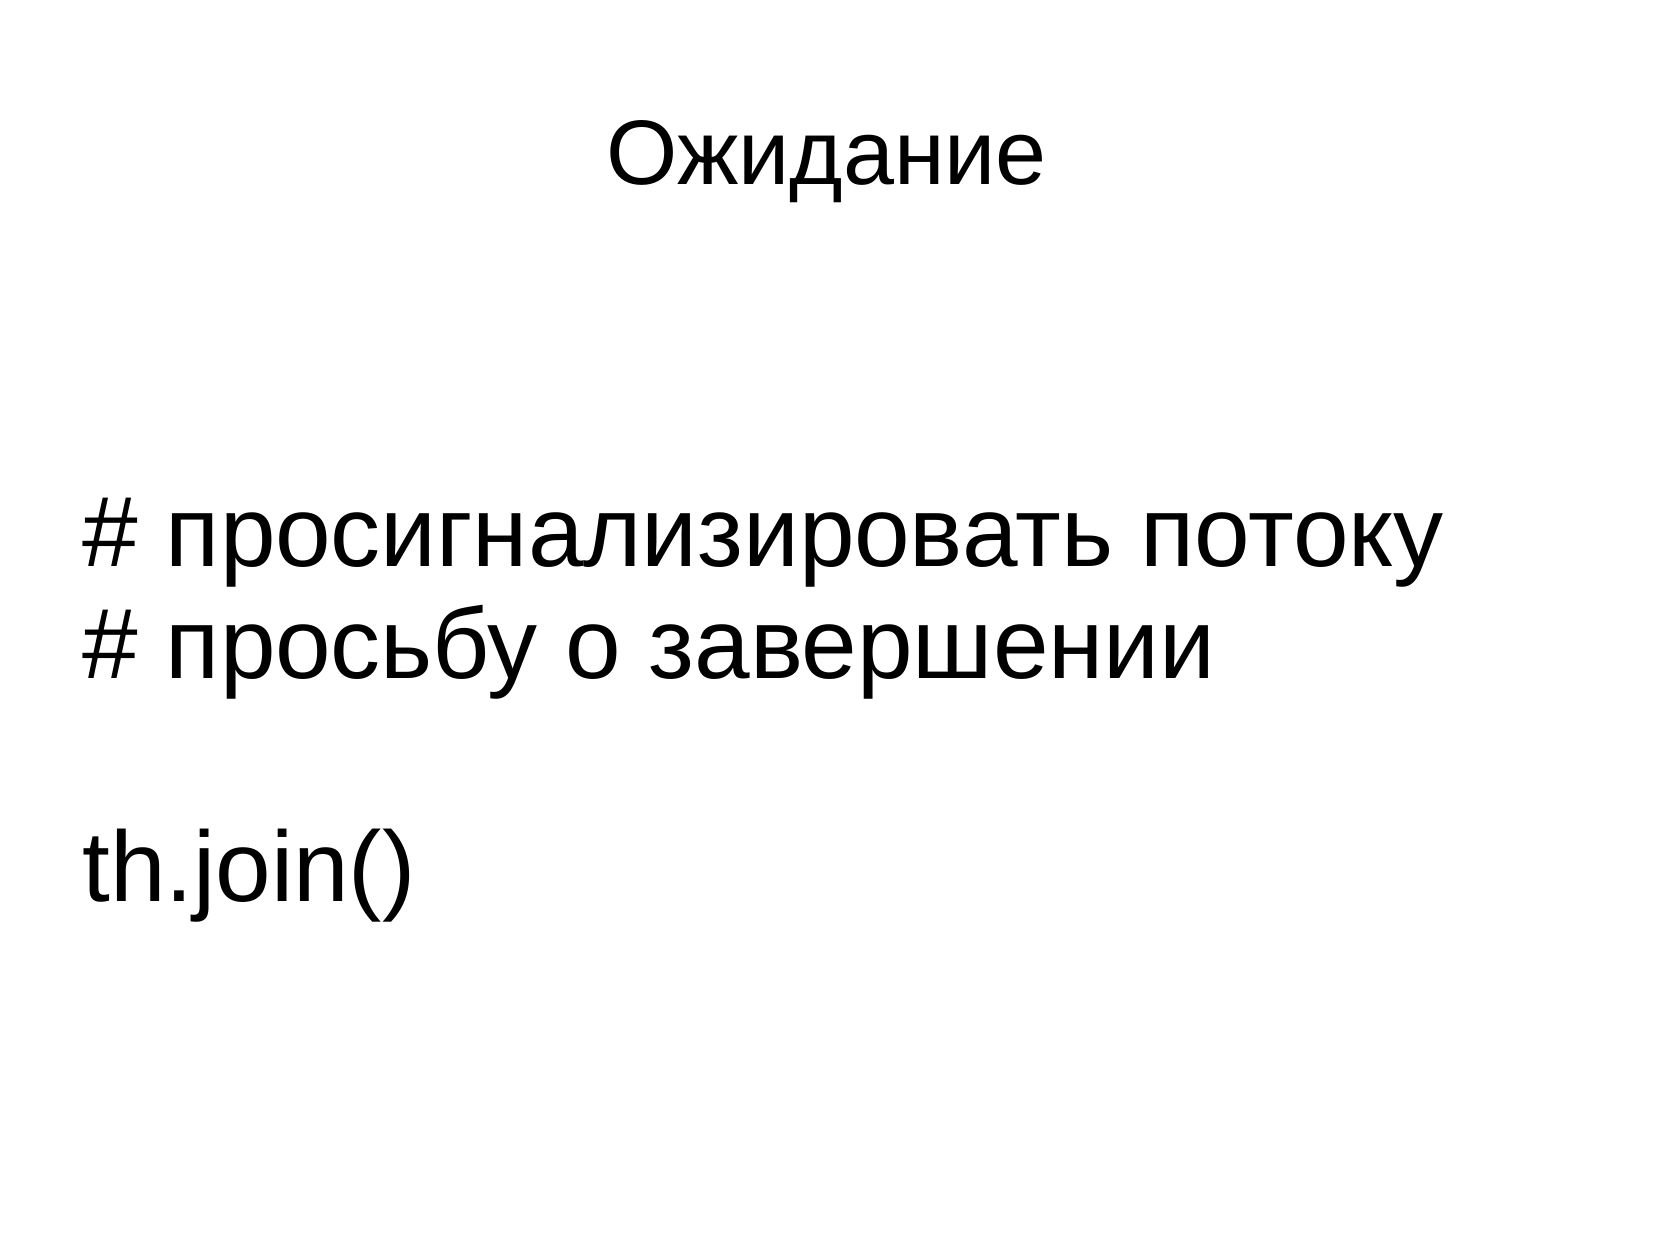

# Ожидание
# просигнализировать потоку
# просьбу о завершении
th.join()